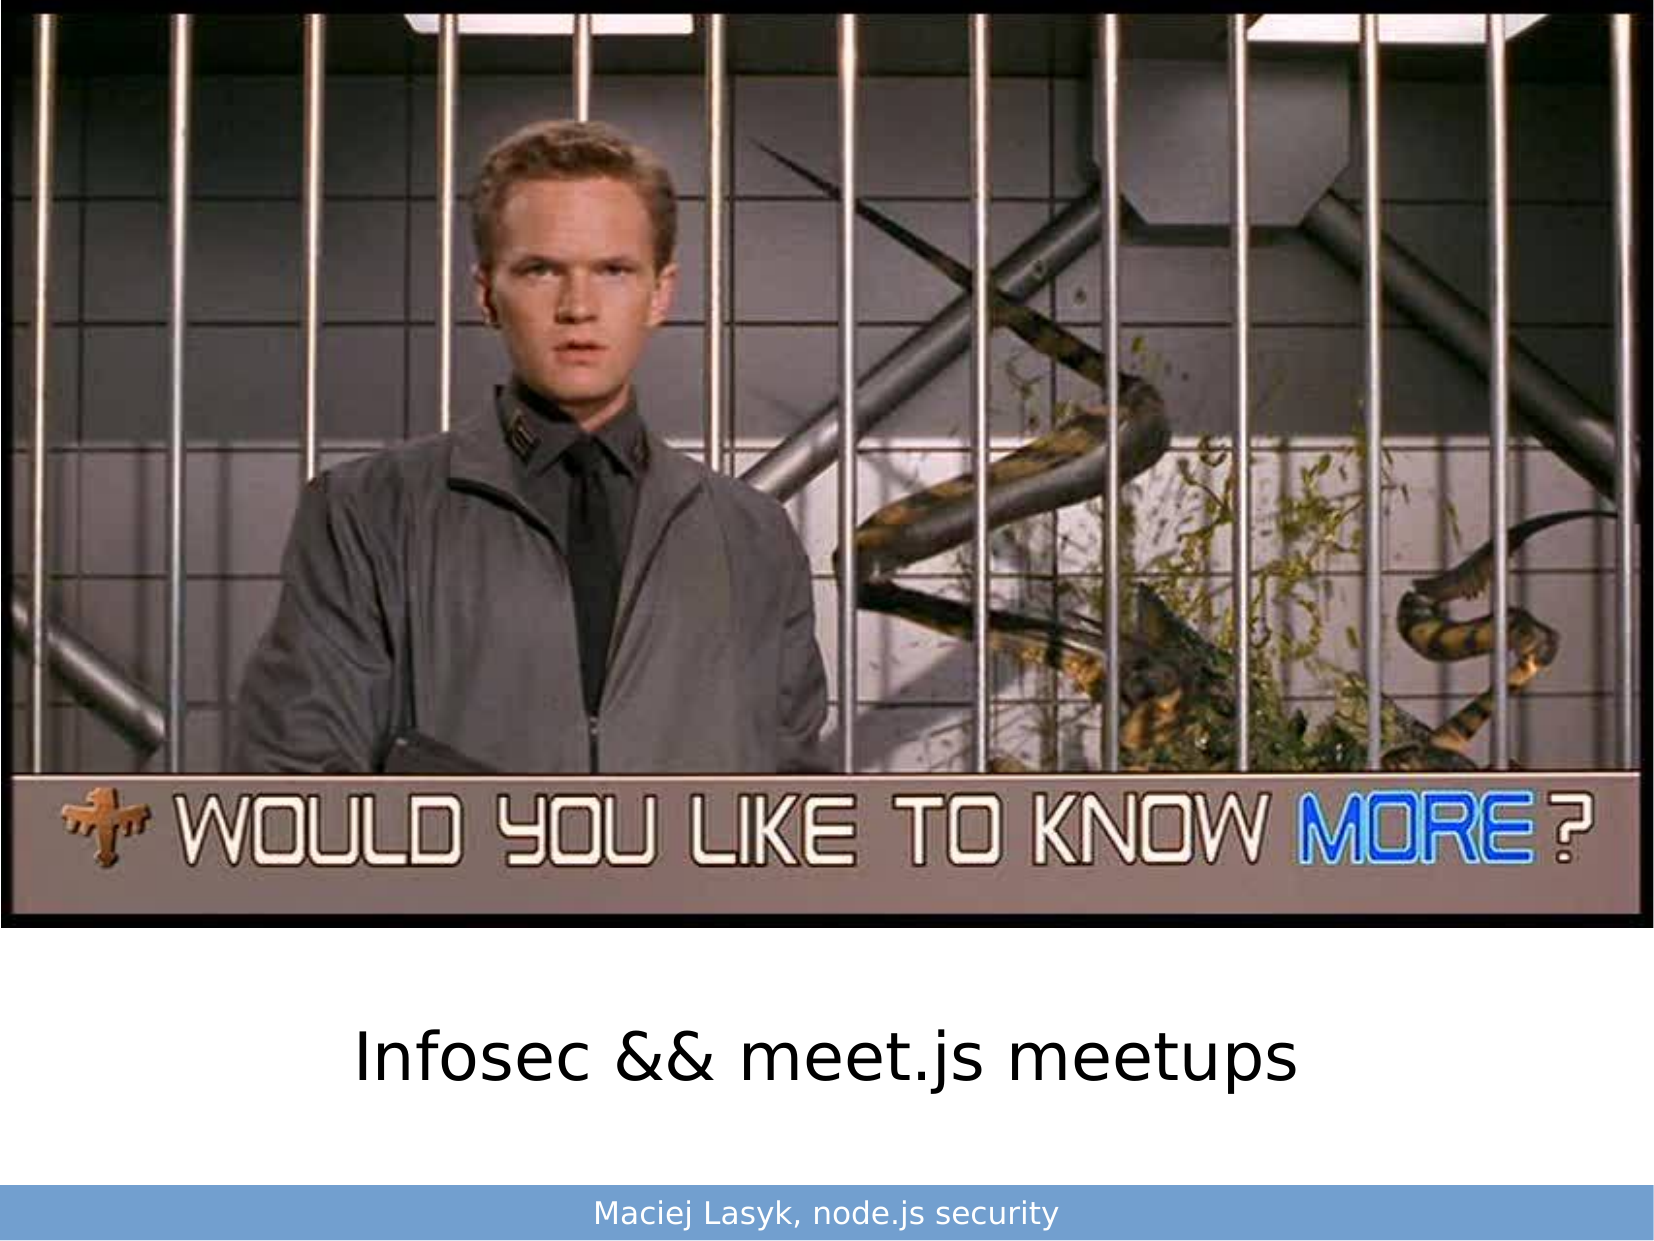

Infosec && meet.js meetups
 1/25
Maciej Lasyk, node.js security
Maciej Lasyk, node.js security